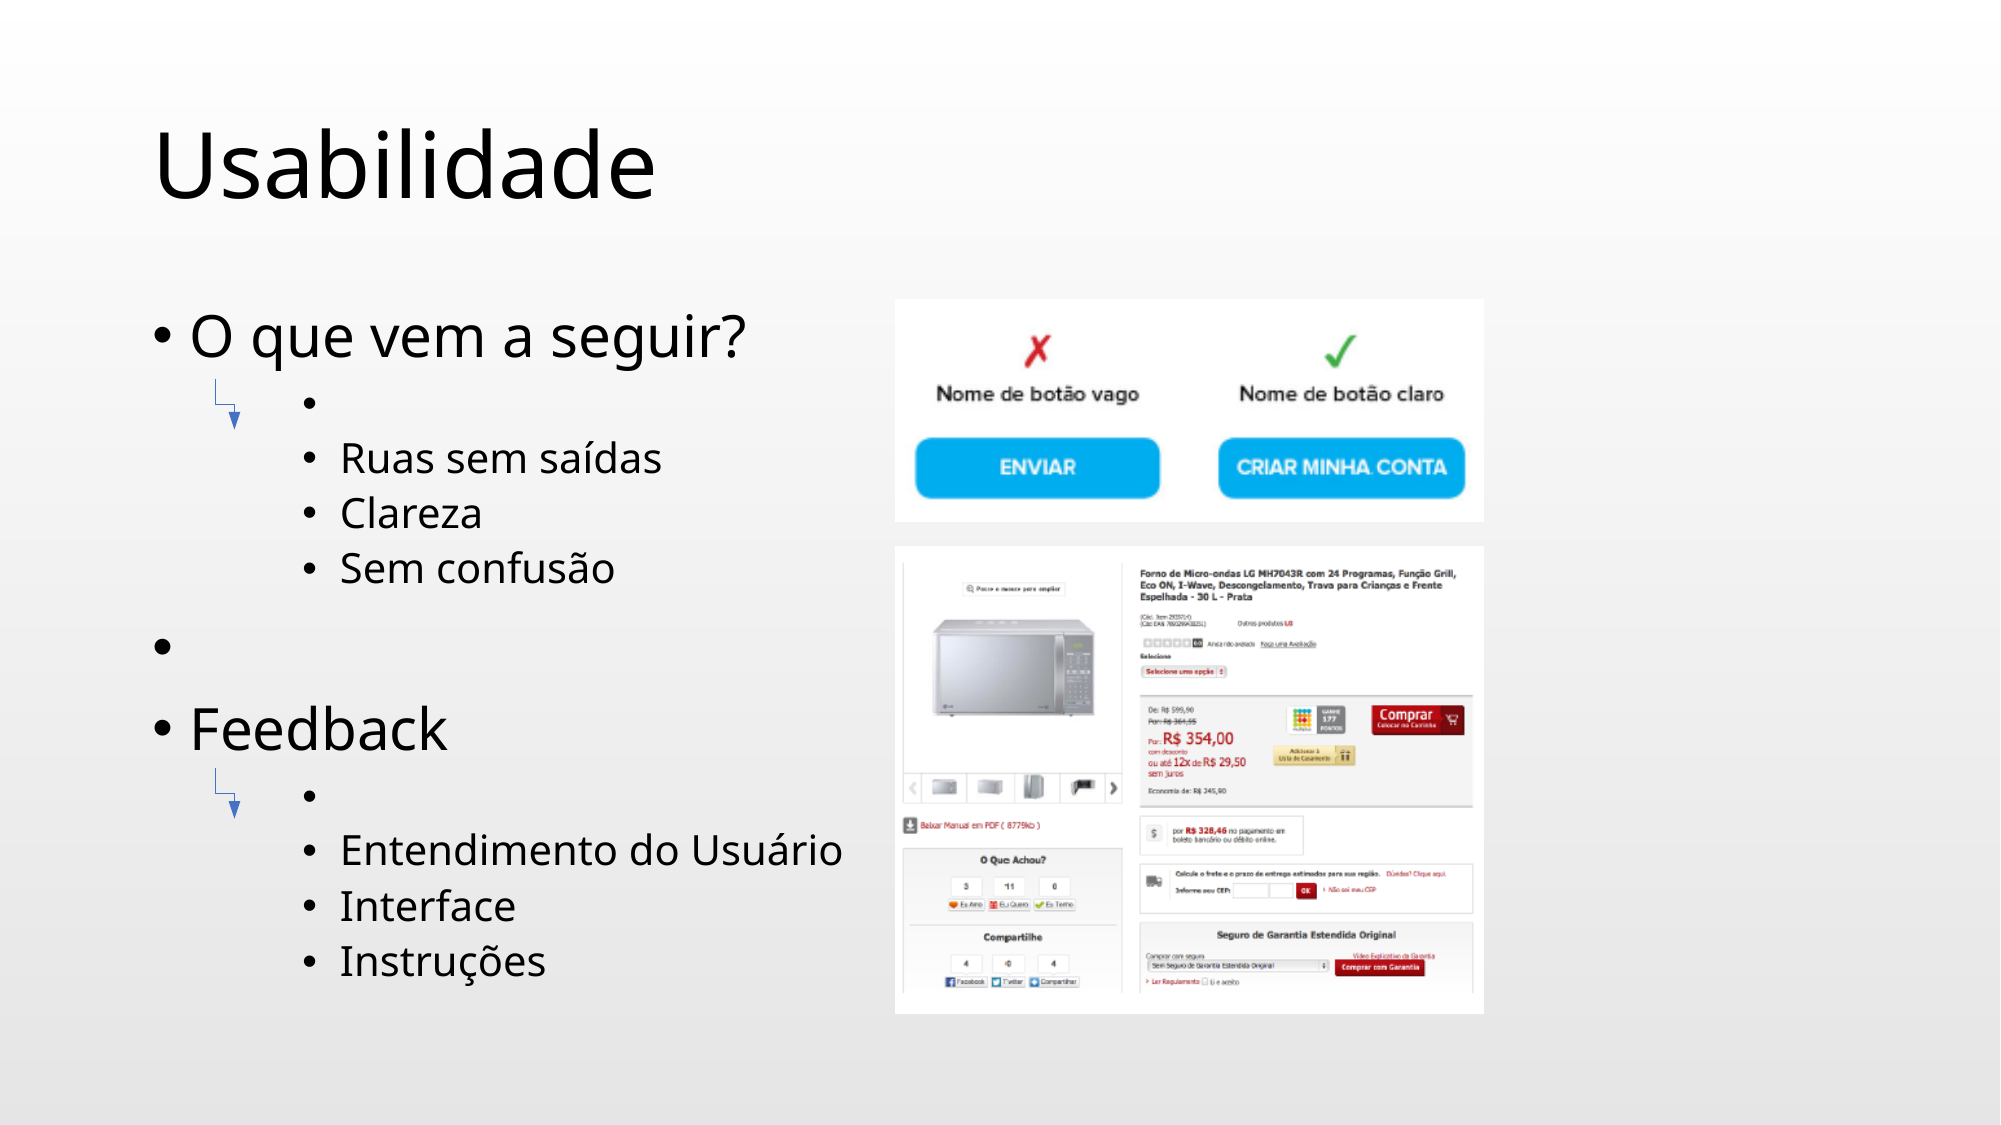

# Usabilidade
O que vem a seguir?
Ruas sem saídas
Clareza
Sem confusão
Feedback
Entendimento do Usuário
Interface
Instruções